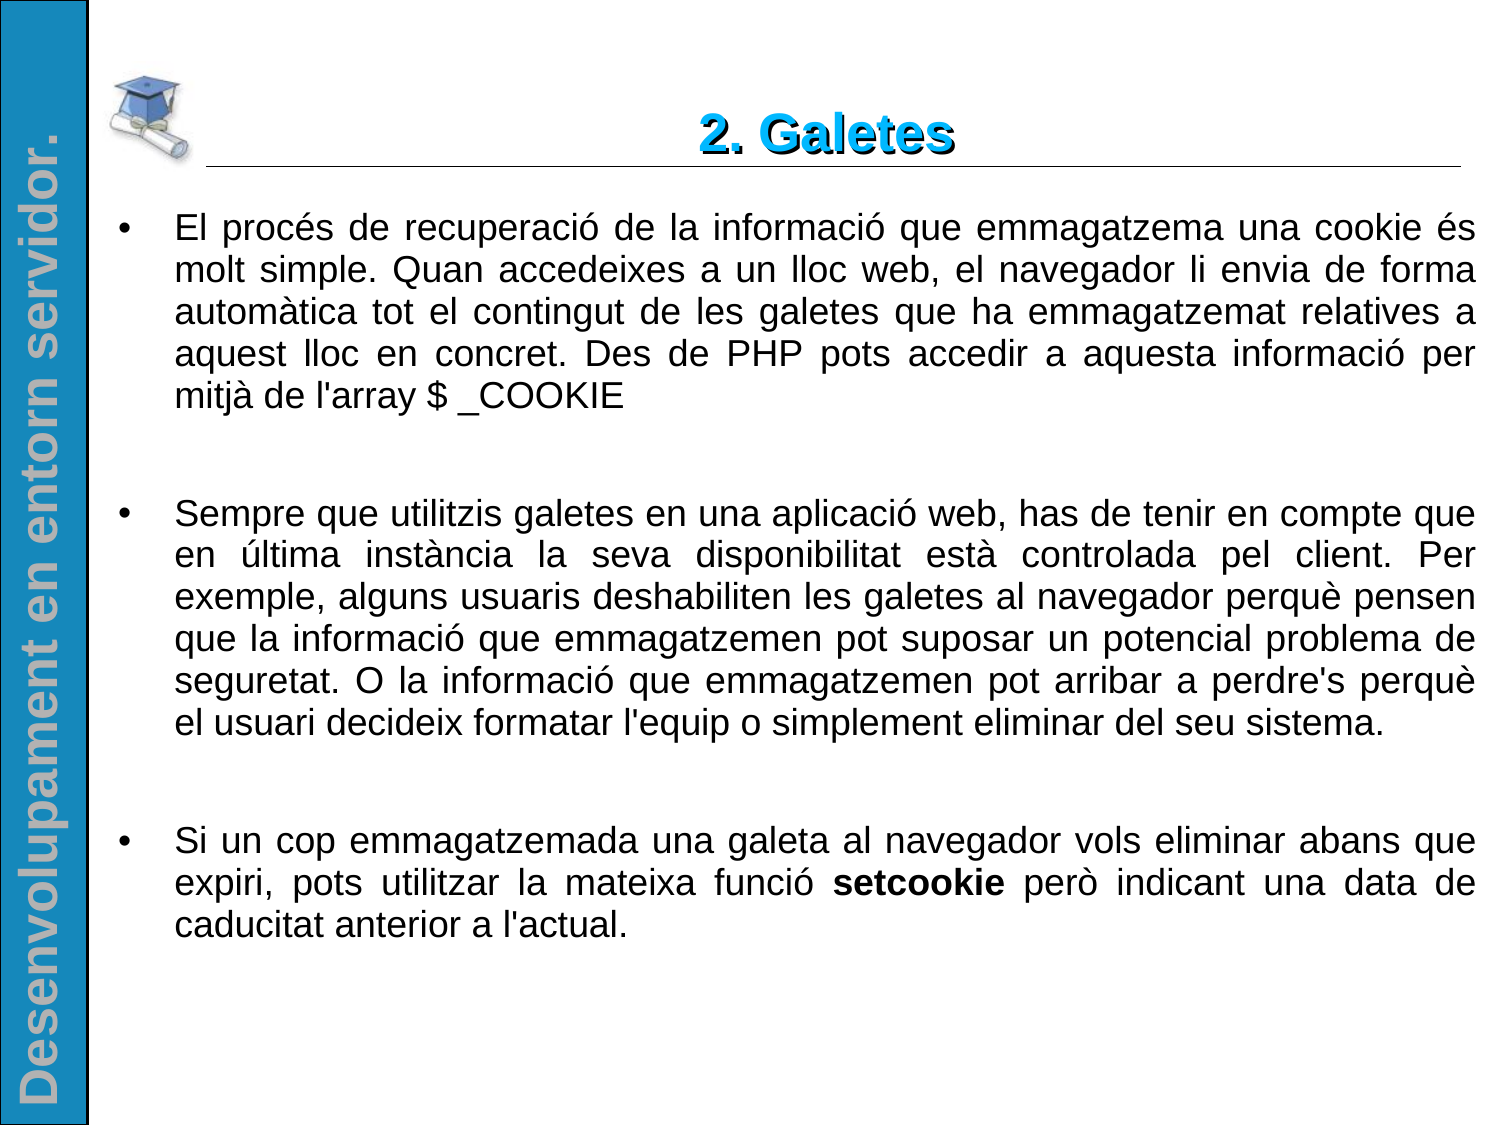

# 2. Galetes
El procés de recuperació de la informació que emmagatzema una cookie és molt simple. Quan accedeixes a un lloc web, el navegador li envia de forma automàtica tot el contingut de les galetes que ha emmagatzemat relatives a aquest lloc en concret. Des de PHP pots accedir a aquesta informació per mitjà de l'array $ _COOKIE
Sempre que utilitzis galetes en una aplicació web, has de tenir en compte que en última instància la seva disponibilitat està controlada pel client. Per exemple, alguns usuaris deshabiliten les galetes al navegador perquè pensen que la informació que emmagatzemen pot suposar un potencial problema de seguretat. O la informació que emmagatzemen pot arribar a perdre's perquè el usuari decideix formatar l'equip o simplement eliminar del seu sistema.
Si un cop emmagatzemada una galeta al navegador vols eliminar abans que expiri, pots utilitzar la mateixa funció setcookie però indicant una data de caducitat anterior a l'actual.